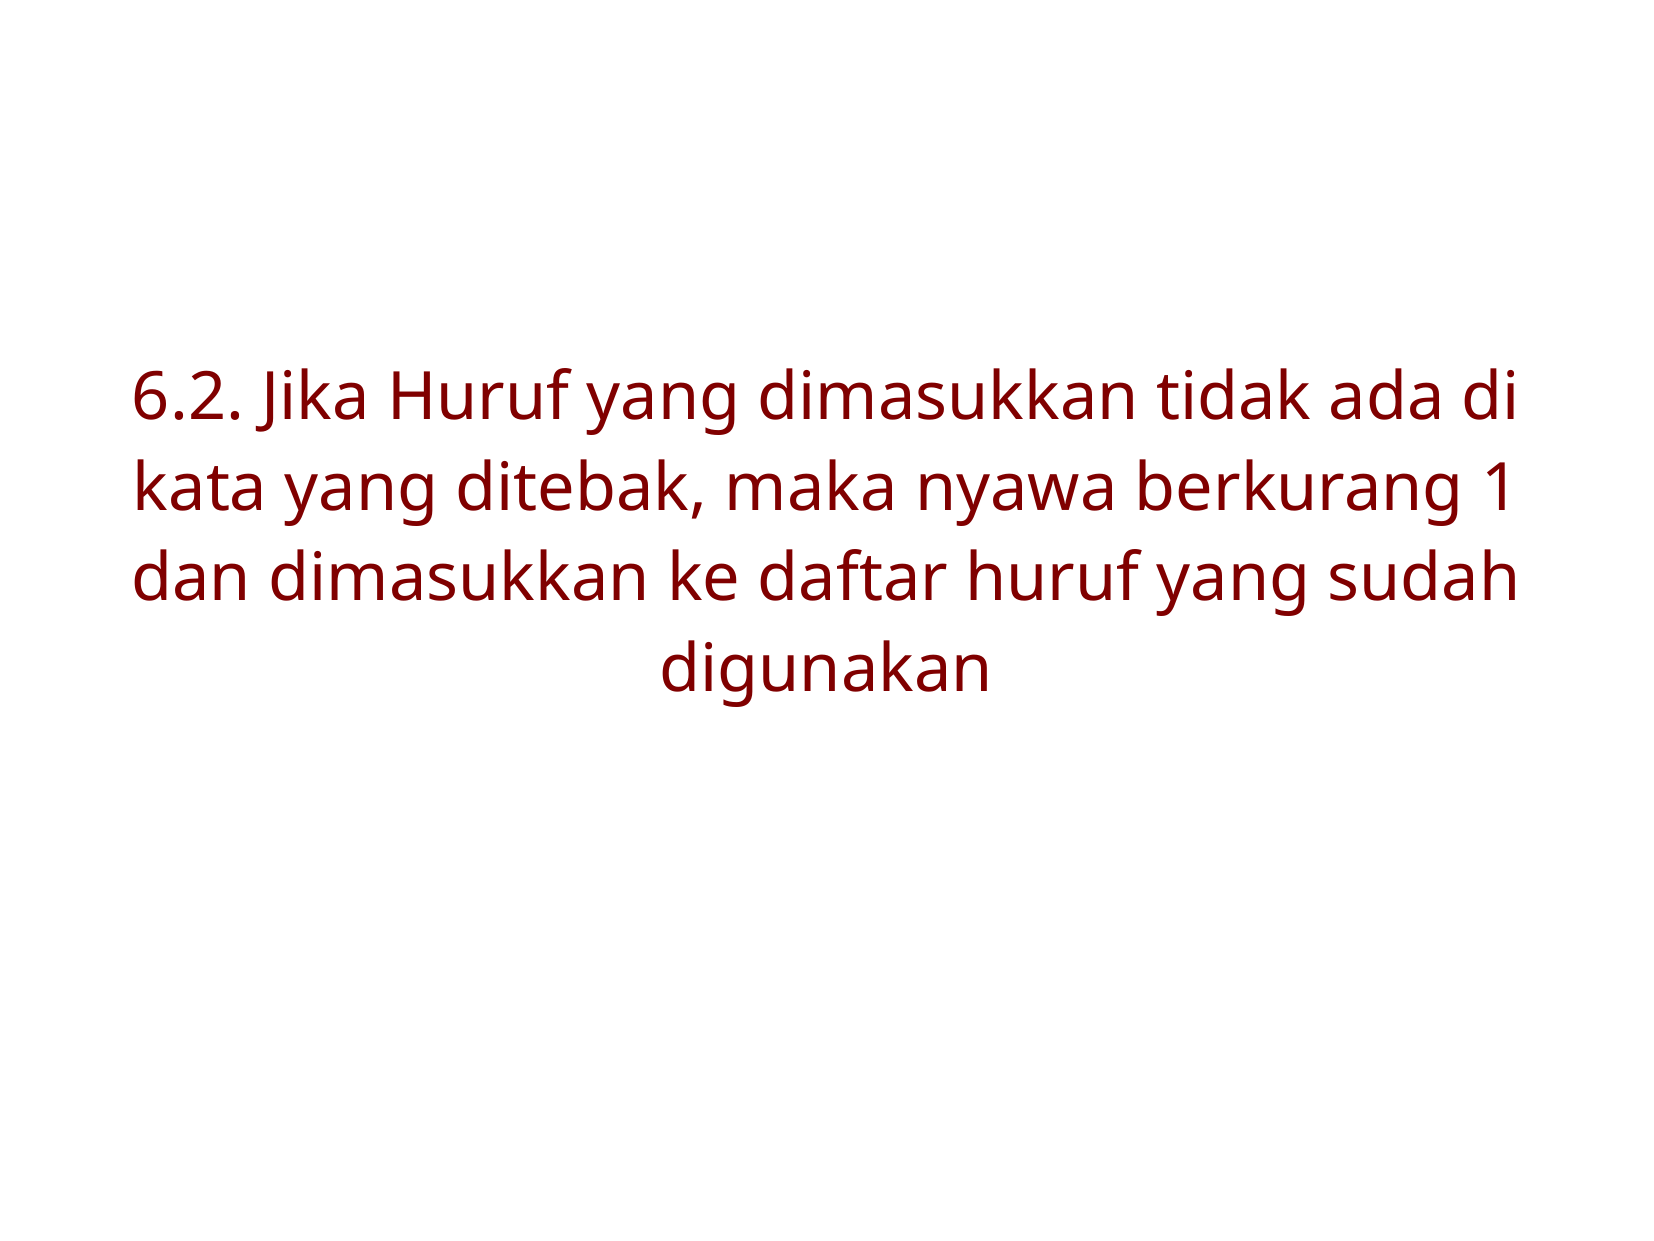

# 6.2. Jika Huruf yang dimasukkan tidak ada di kata yang ditebak, maka nyawa berkurang 1 dan dimasukkan ke daftar huruf yang sudah digunakan